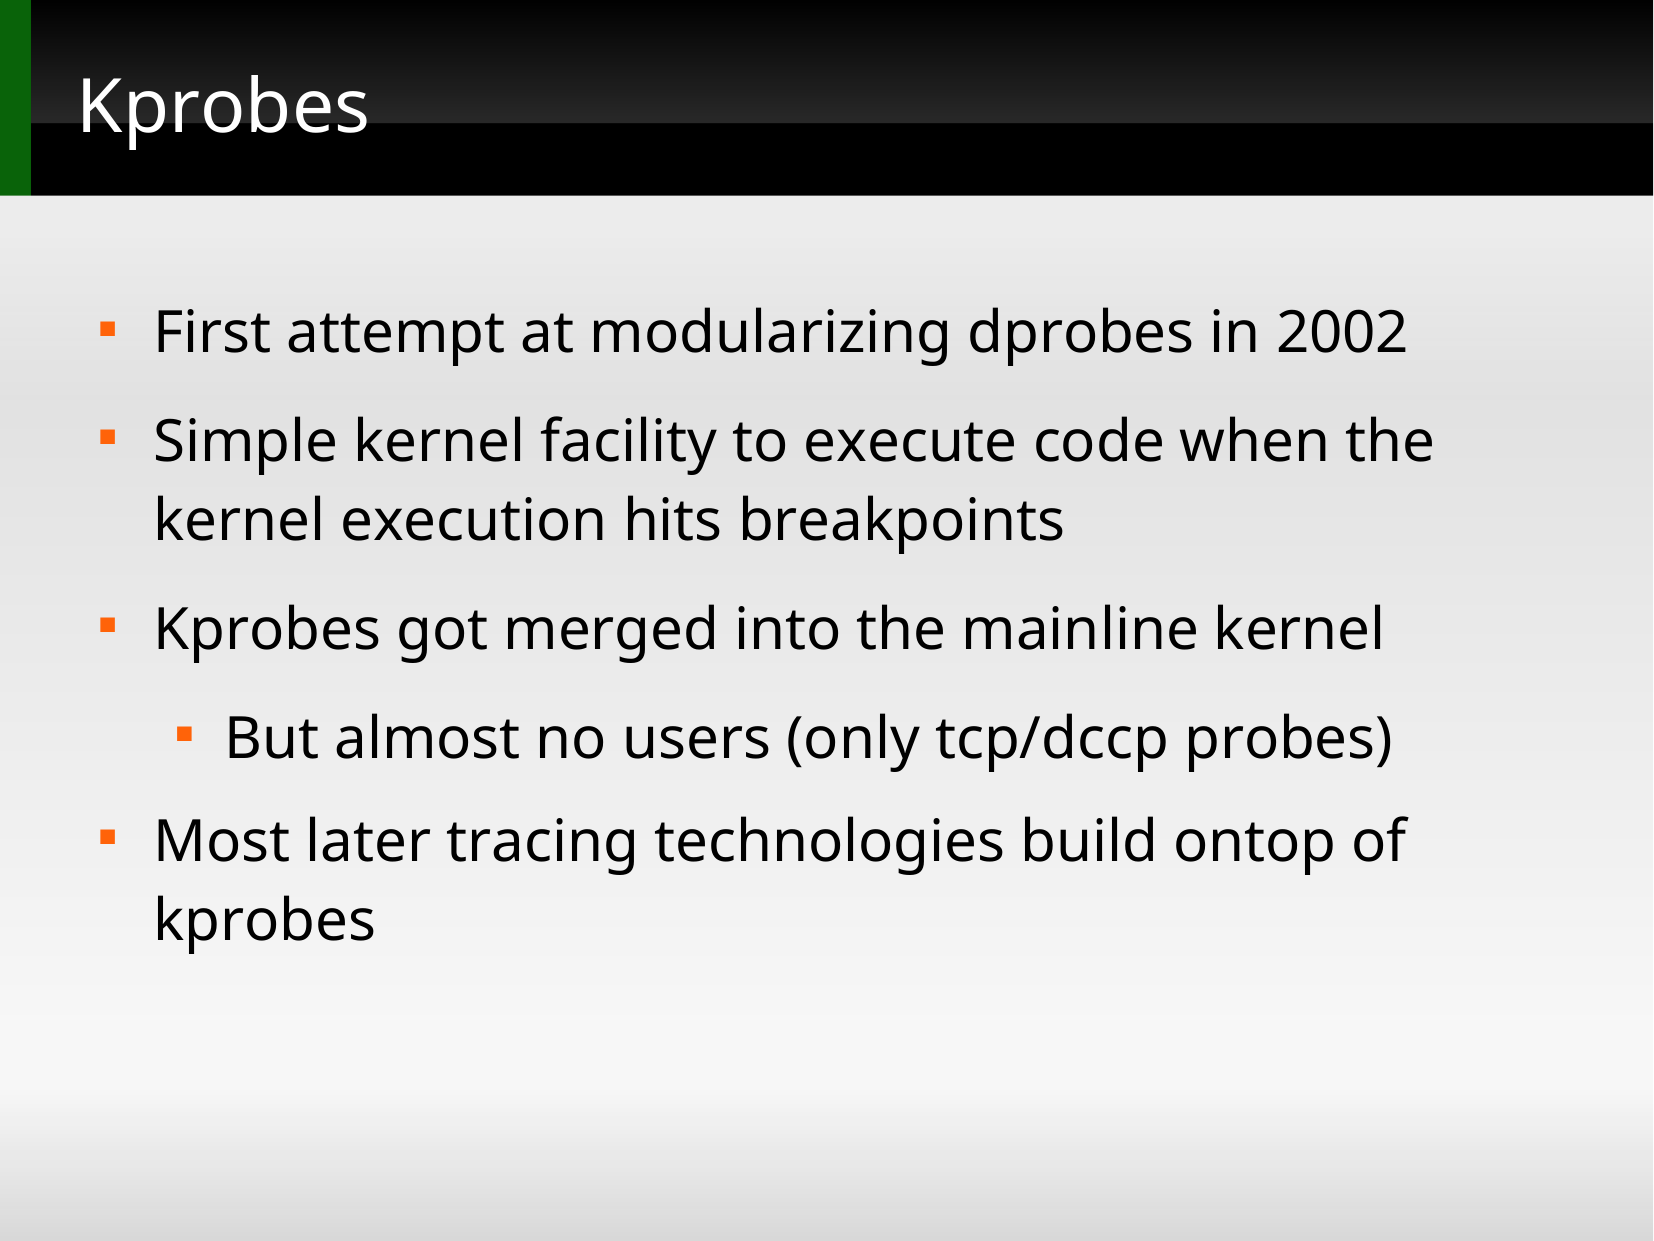

# Kprobes
First attempt at modularizing dprobes in 2002
Simple kernel facility to execute code when the kernel execution hits breakpoints
Kprobes got merged into the mainline kernel
But almost no users (only tcp/dccp probes)
Most later tracing technologies build ontop of kprobes